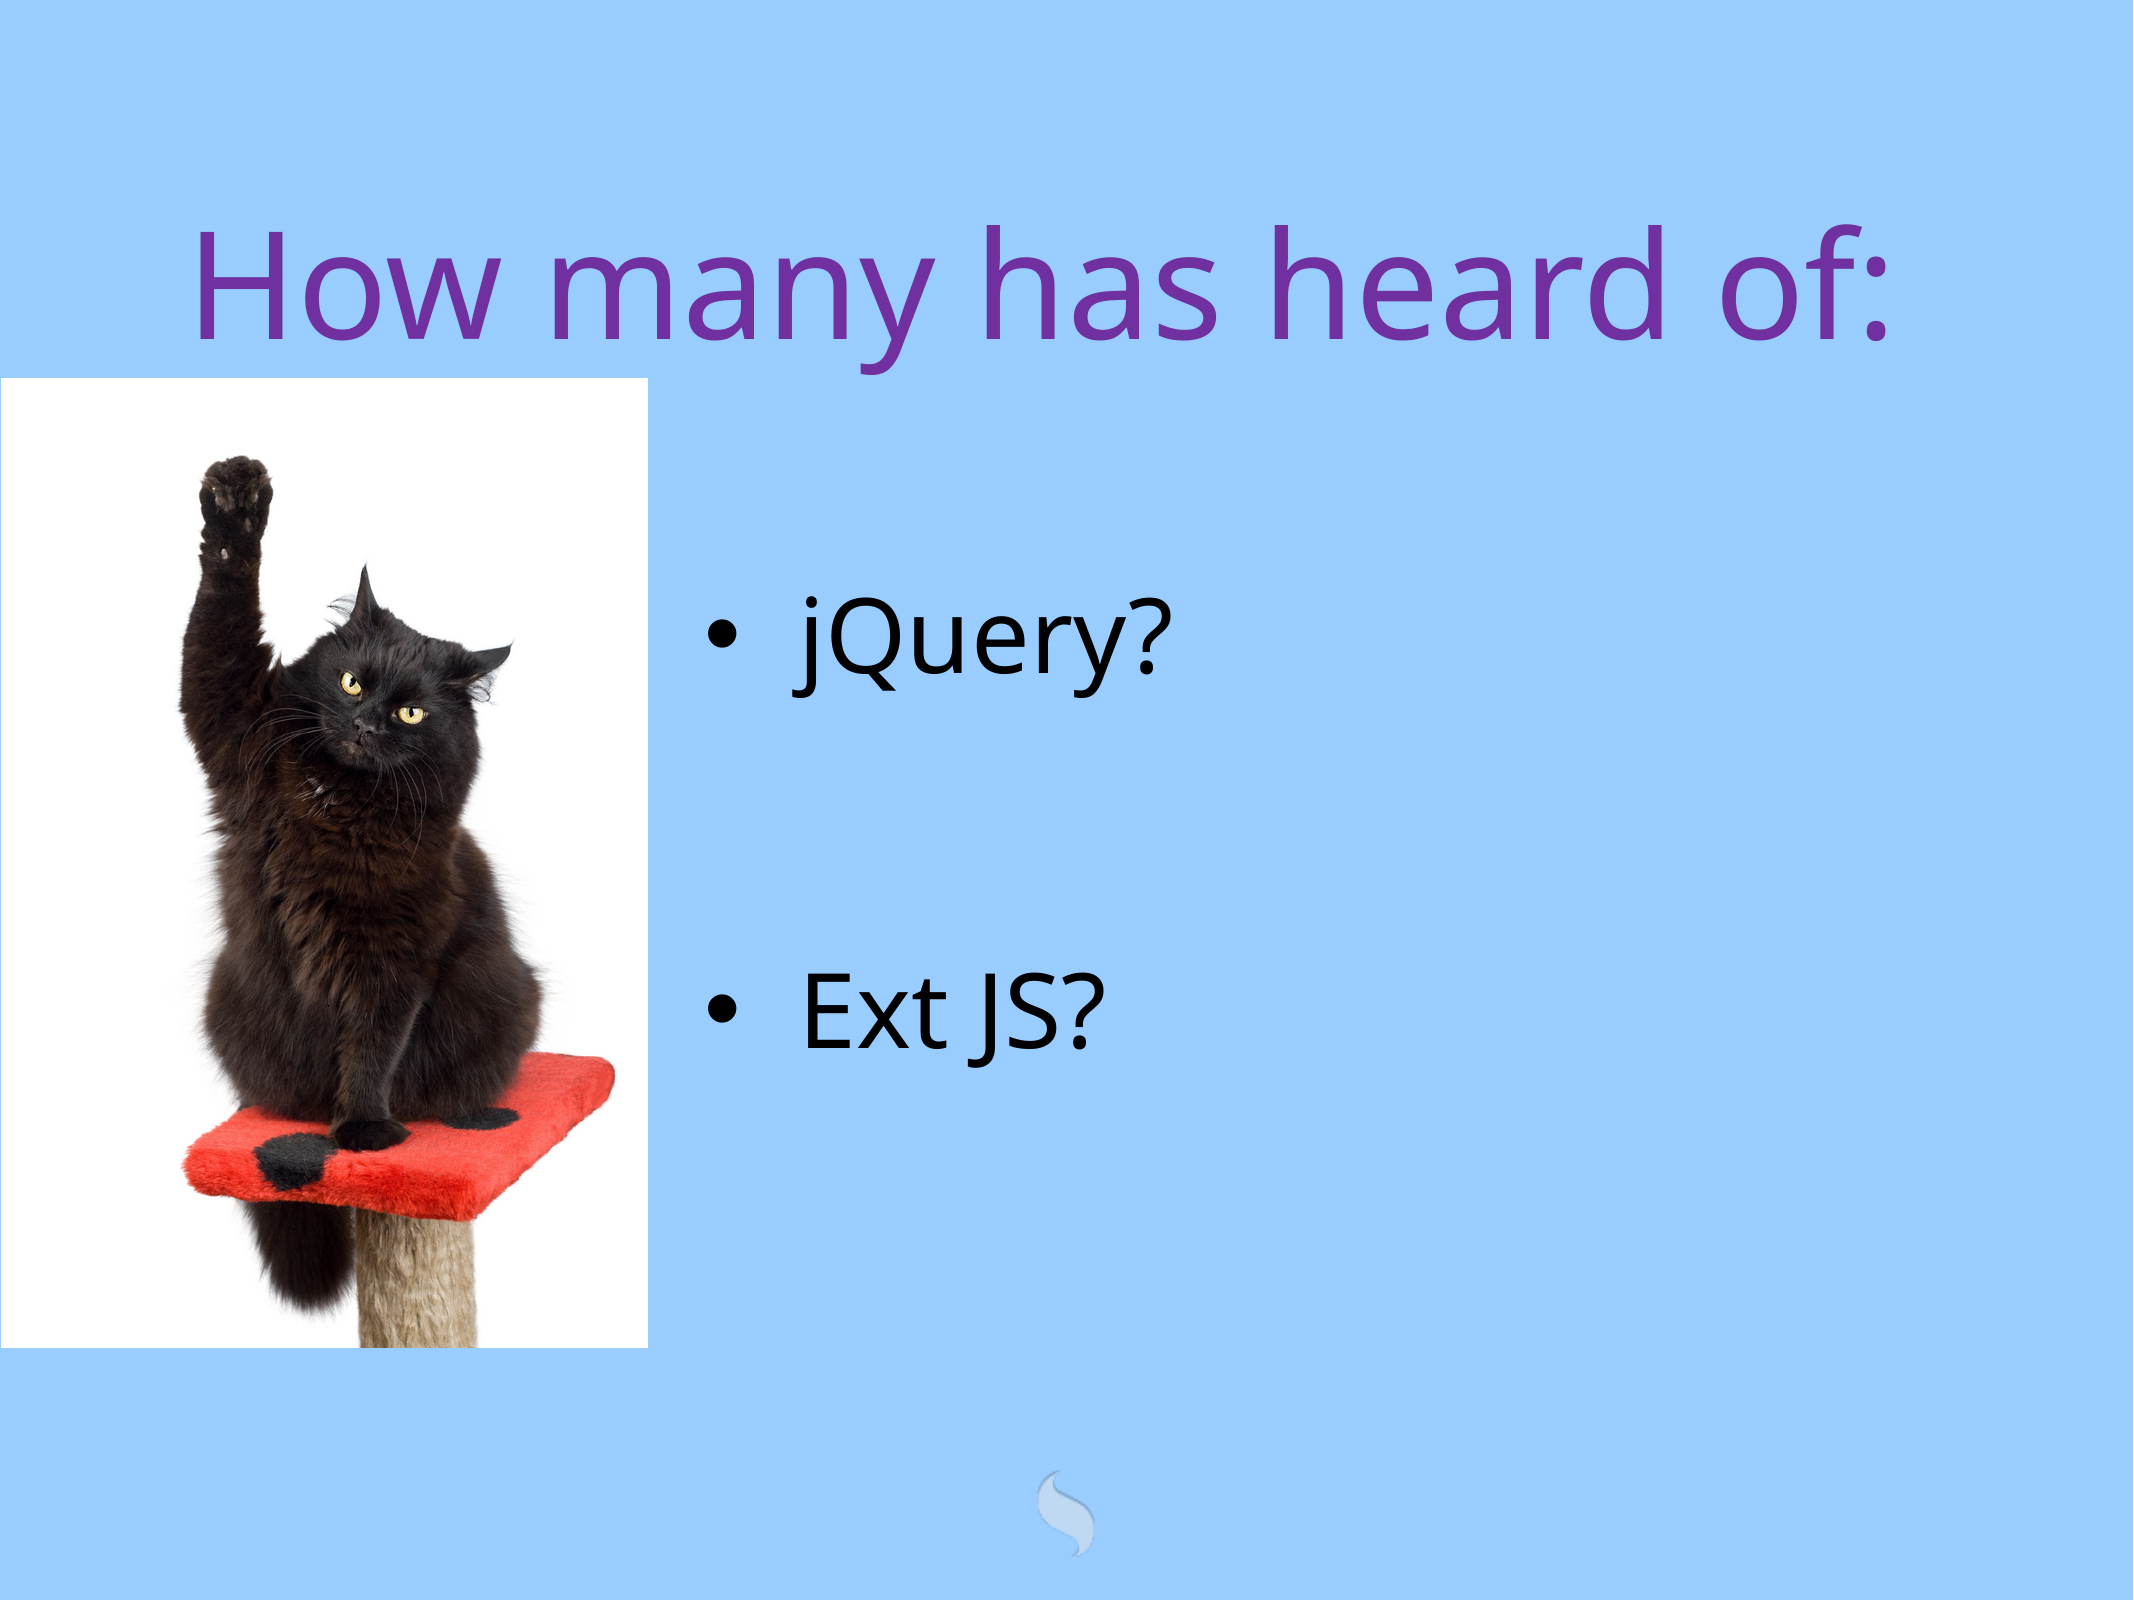

How many has heard of:
jQuery?
Ext JS?